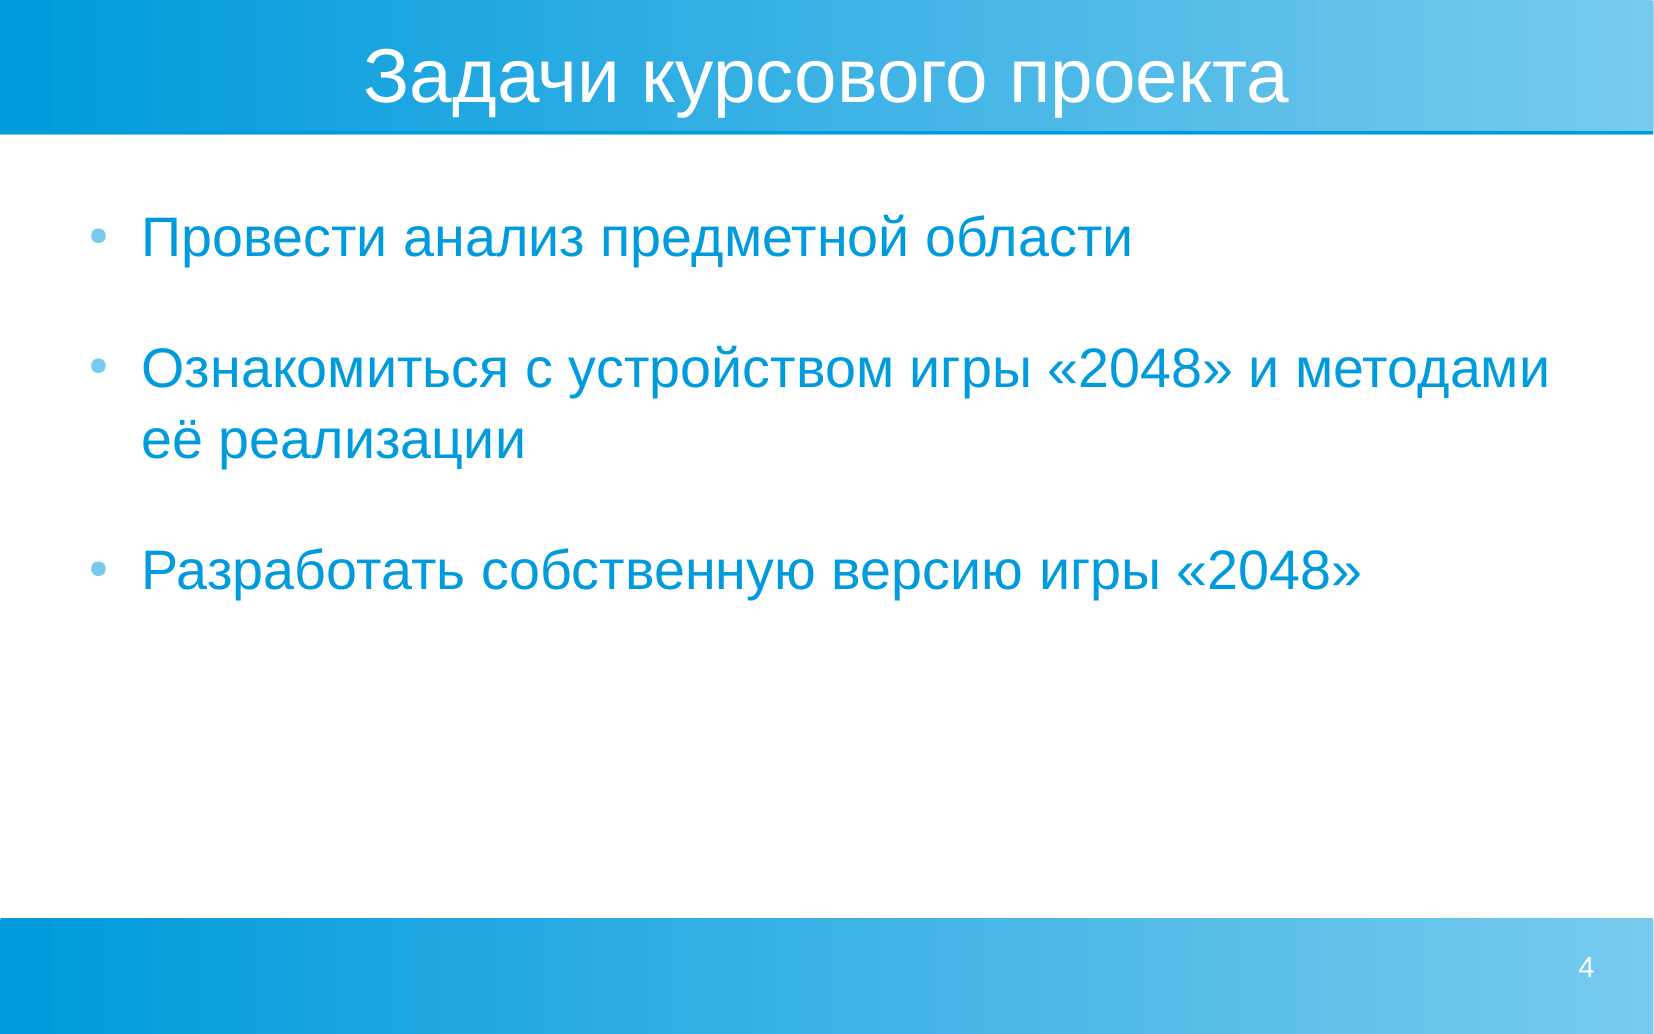

# Задачи курсового проекта
Провести анализ предметной области
Ознакомиться с устройством игры «2048» и методами её реализации
Разработать собственную версию игры «2048»
4